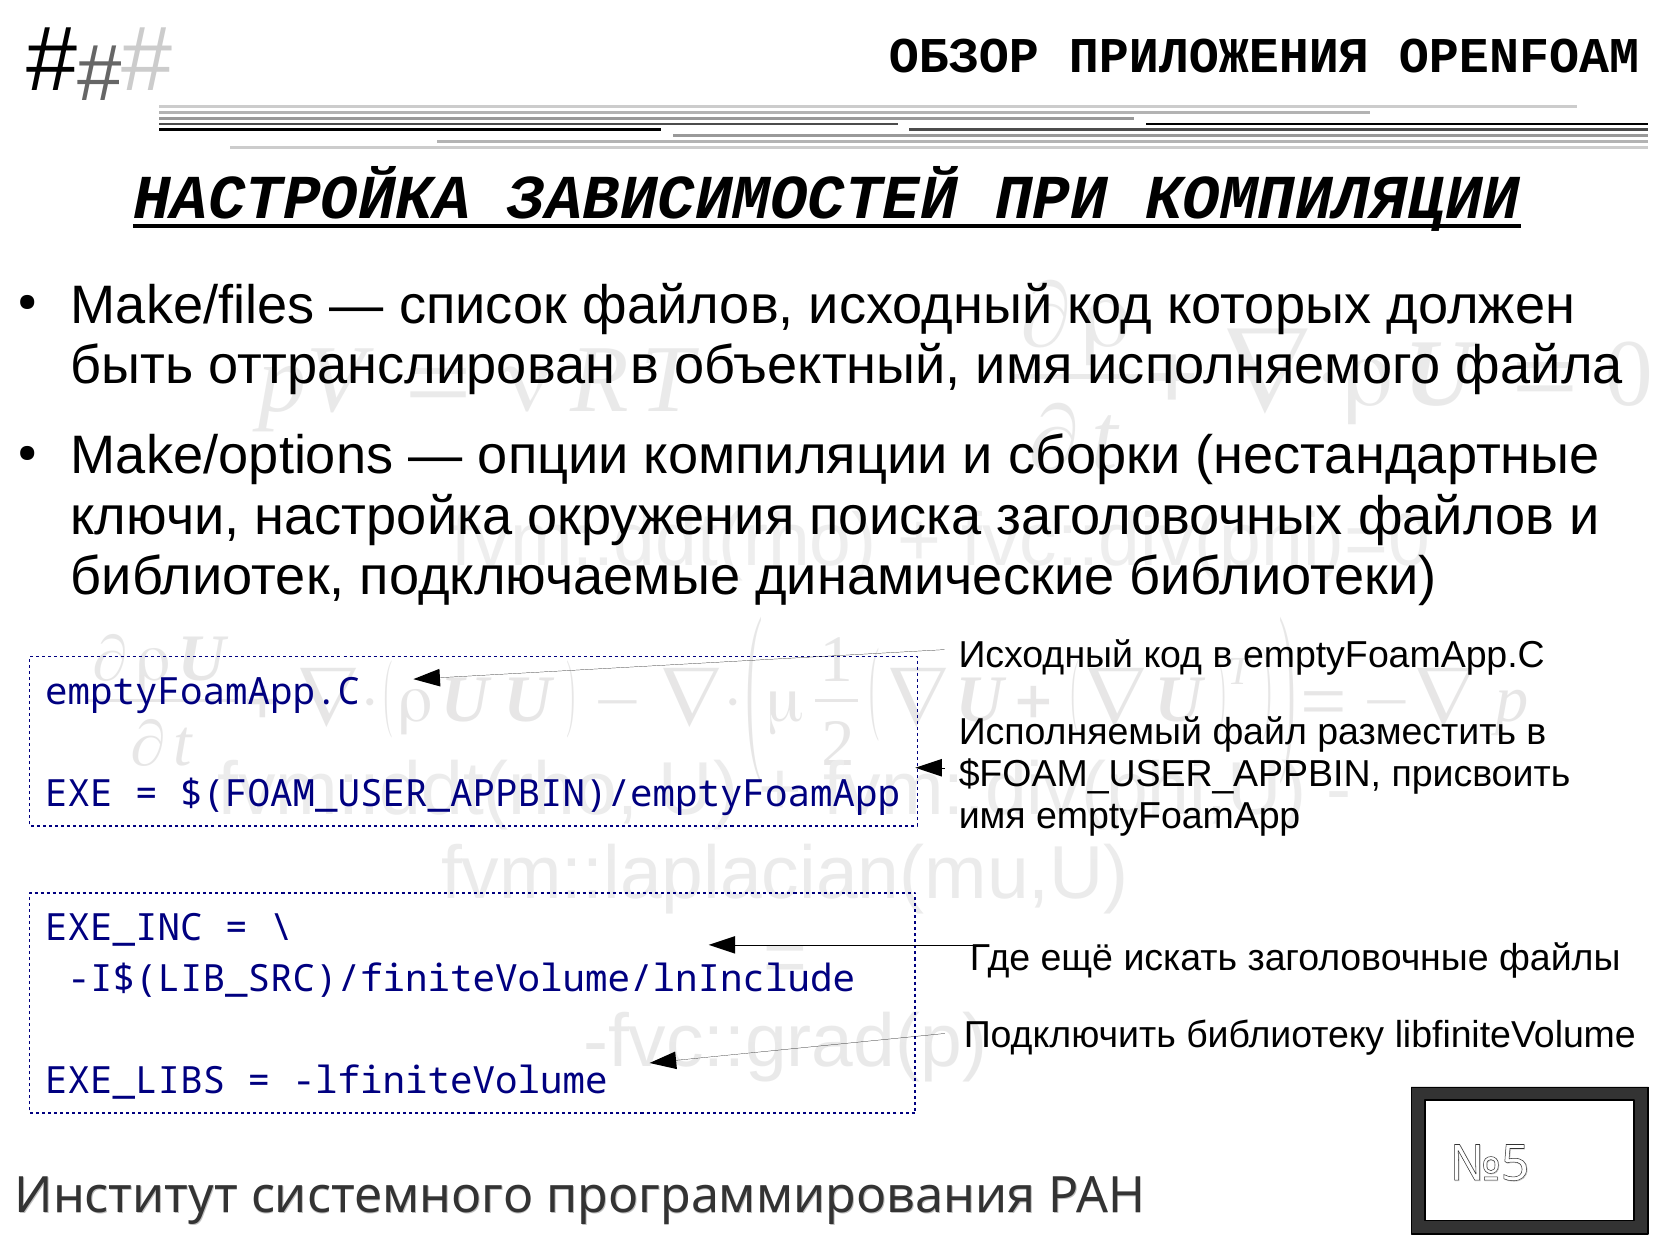

# НАСТРОЙКА ЗАВИСИМОСТЕЙ ПРИ КОМПИЛЯЦИИ
Make/files — список файлов, исходный код которых должен быть оттранслирован в объектный, имя исполняемого файла
Make/options — опции компиляции и сборки (нестандартные ключи, настройка окружения поиска заголовочных файлов и библиотек, подключаемые динамические библиотеки)
Исходный код в emptyFoamApp.C
emptyFoamApp.C
EXE = $(FOAM_USER_APPBIN)/emptyFoamApp
Исполняемый файл разместить в
$FOAM_USER_APPBIN, присвоить
имя emptyFoamApp
EXE_INC = \
 -I$(LIB_SRC)/finiteVolume/lnInclude
EXE_LIBS = -lfiniteVolume
Где ещё искать заголовочные файлы
Подключить библиотеку libfiniteVolume